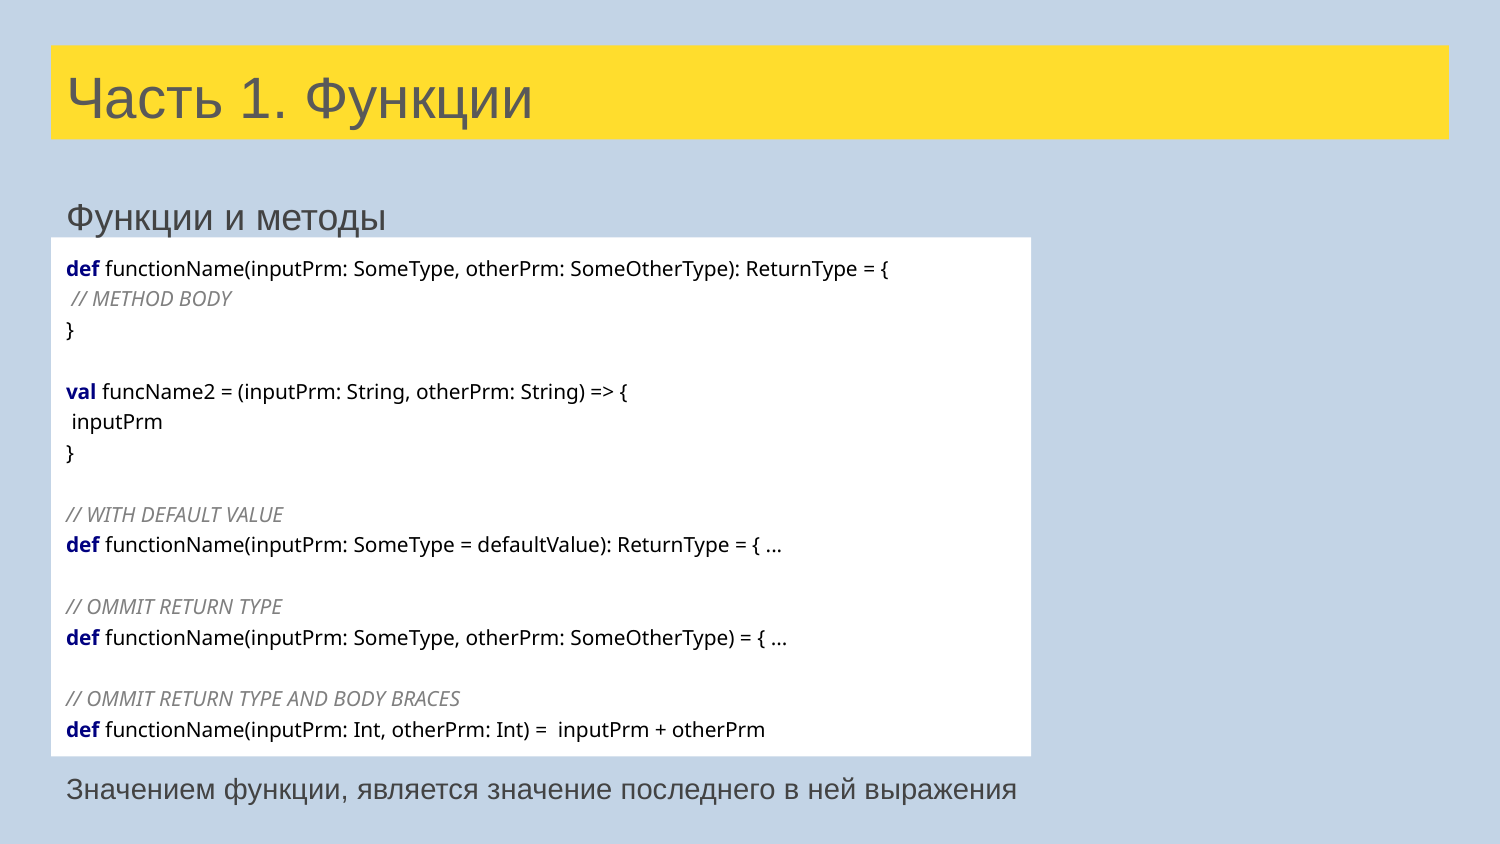

# Часть 1. Функции
Функции и методы
def functionName(inputPrm: SomeType, otherPrm: SomeOtherType): ReturnType = {
 // METHOD BODY
}
val funcName2 = (inputPrm: String, otherPrm: String) => {
 inputPrm
}
// WITH DEFAULT VALUE
def functionName(inputPrm: SomeType = defaultValue): ReturnType = { ...
// OMMIT RETURN TYPE
def functionName(inputPrm: SomeType, otherPrm: SomeOtherType) = { ...
// OMMIT RETURN TYPE AND BODY BRACES
def functionName(inputPrm: Int, otherPrm: Int) = inputPrm + otherPrm
Значением функции, является значение последнего в ней выражения